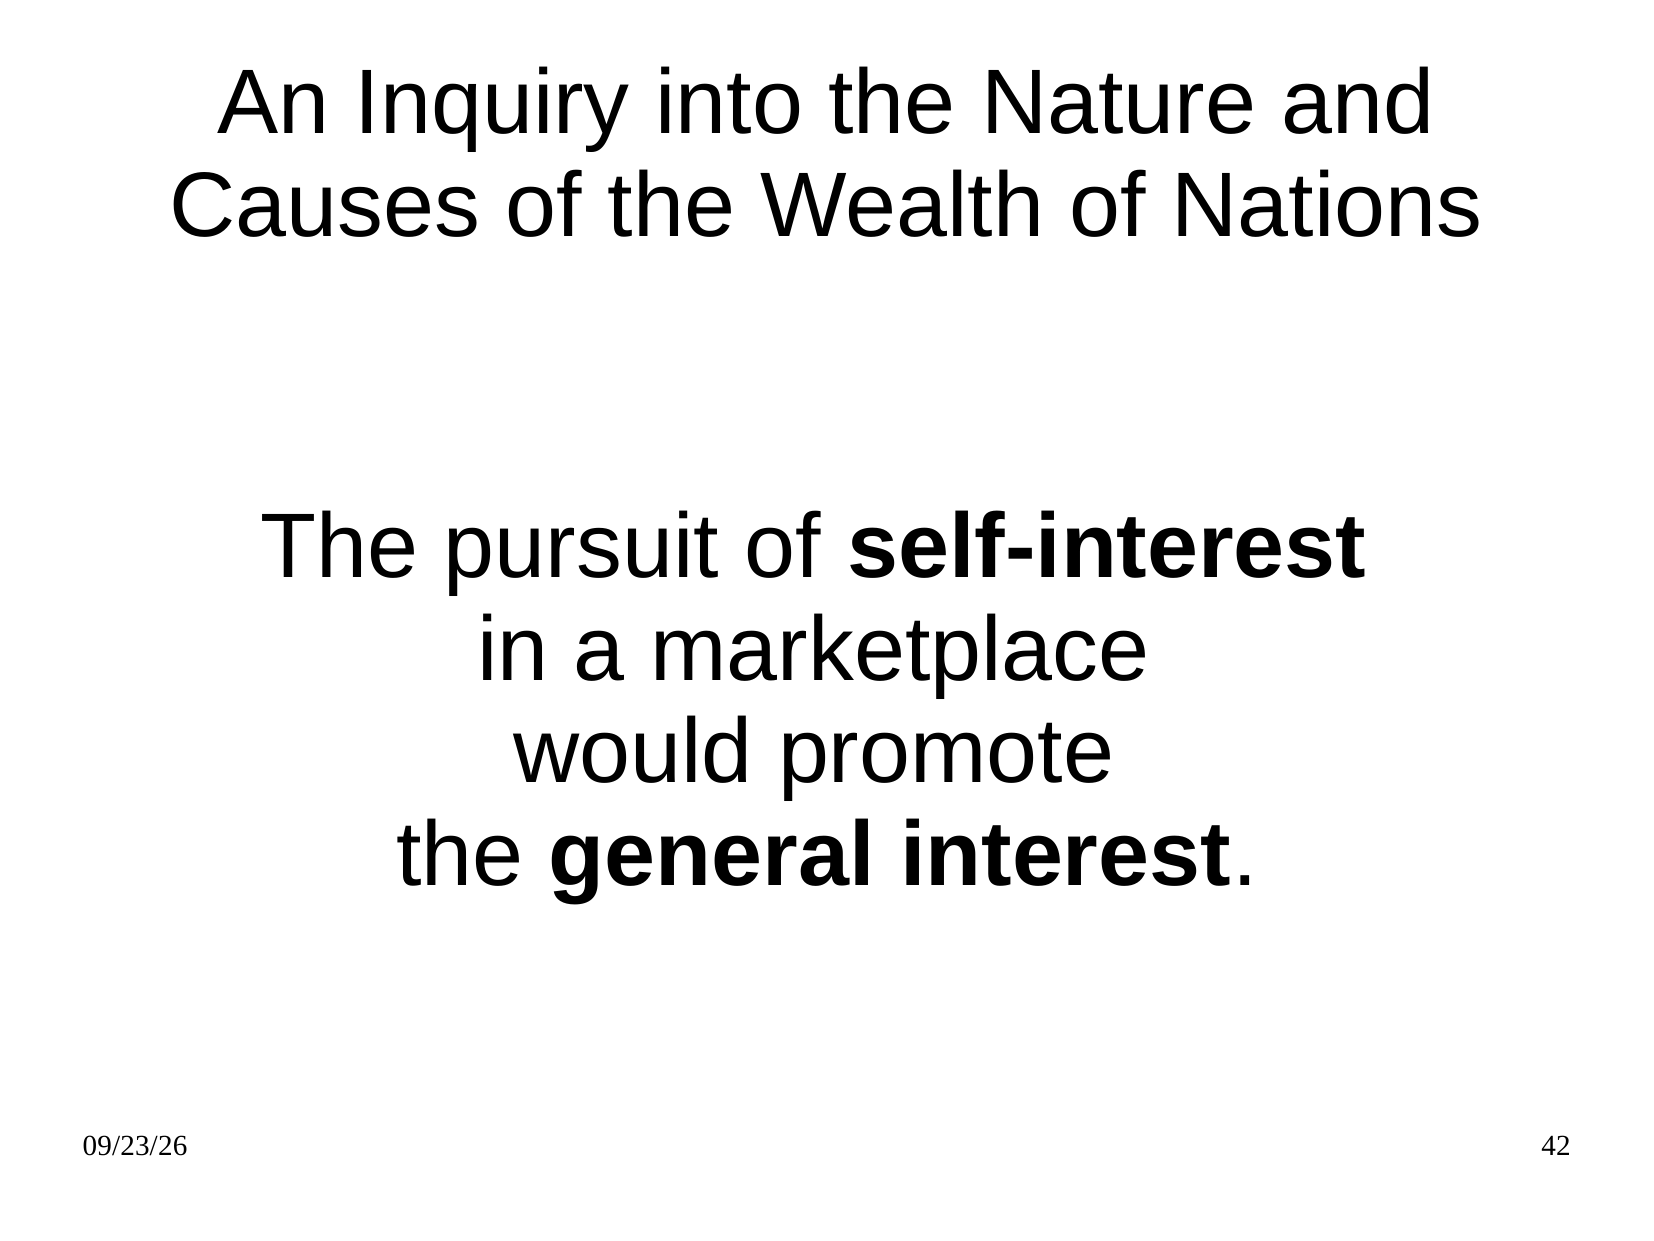

# An Inquiry into the Nature and Causes of the Wealth of Nations
The pursuit of self-interest
in a marketplace
would promote
the general interest.
42